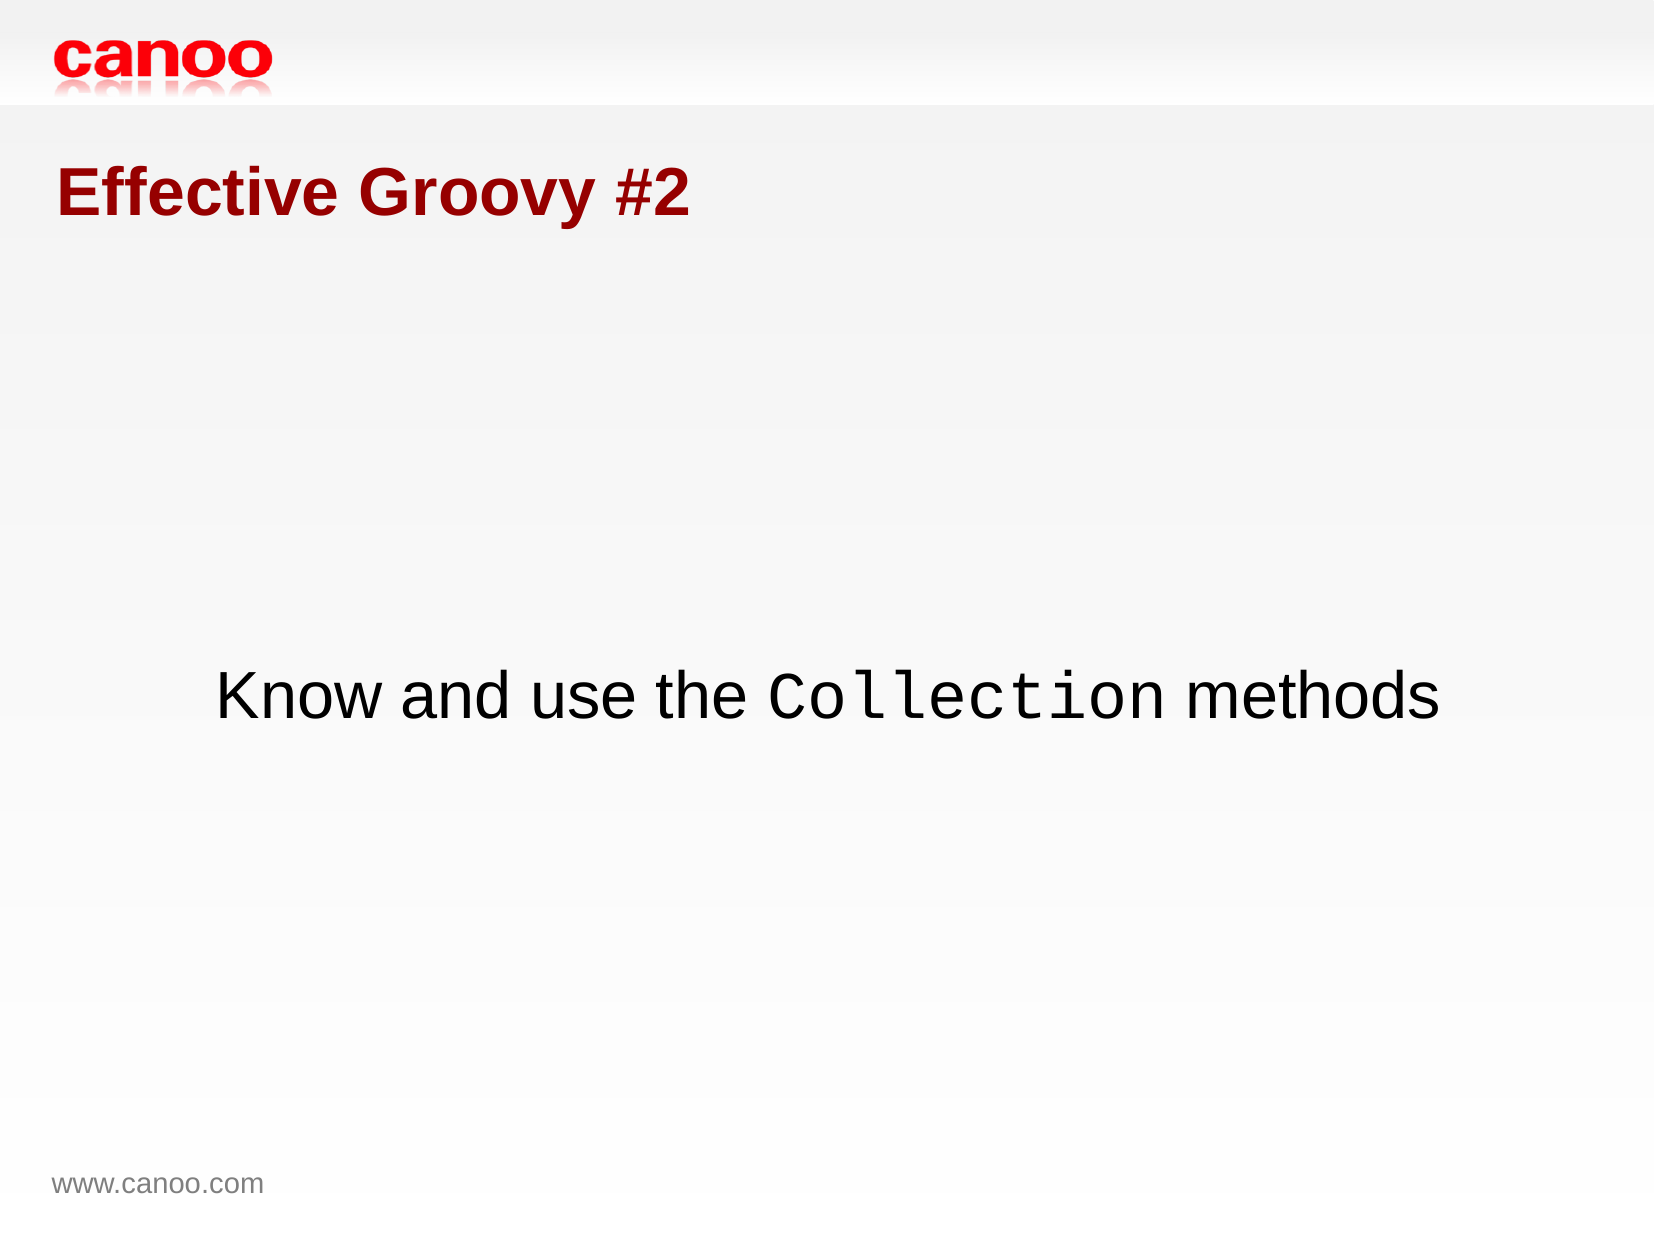

# Effective Groovy #2
Know and use the Collection methods